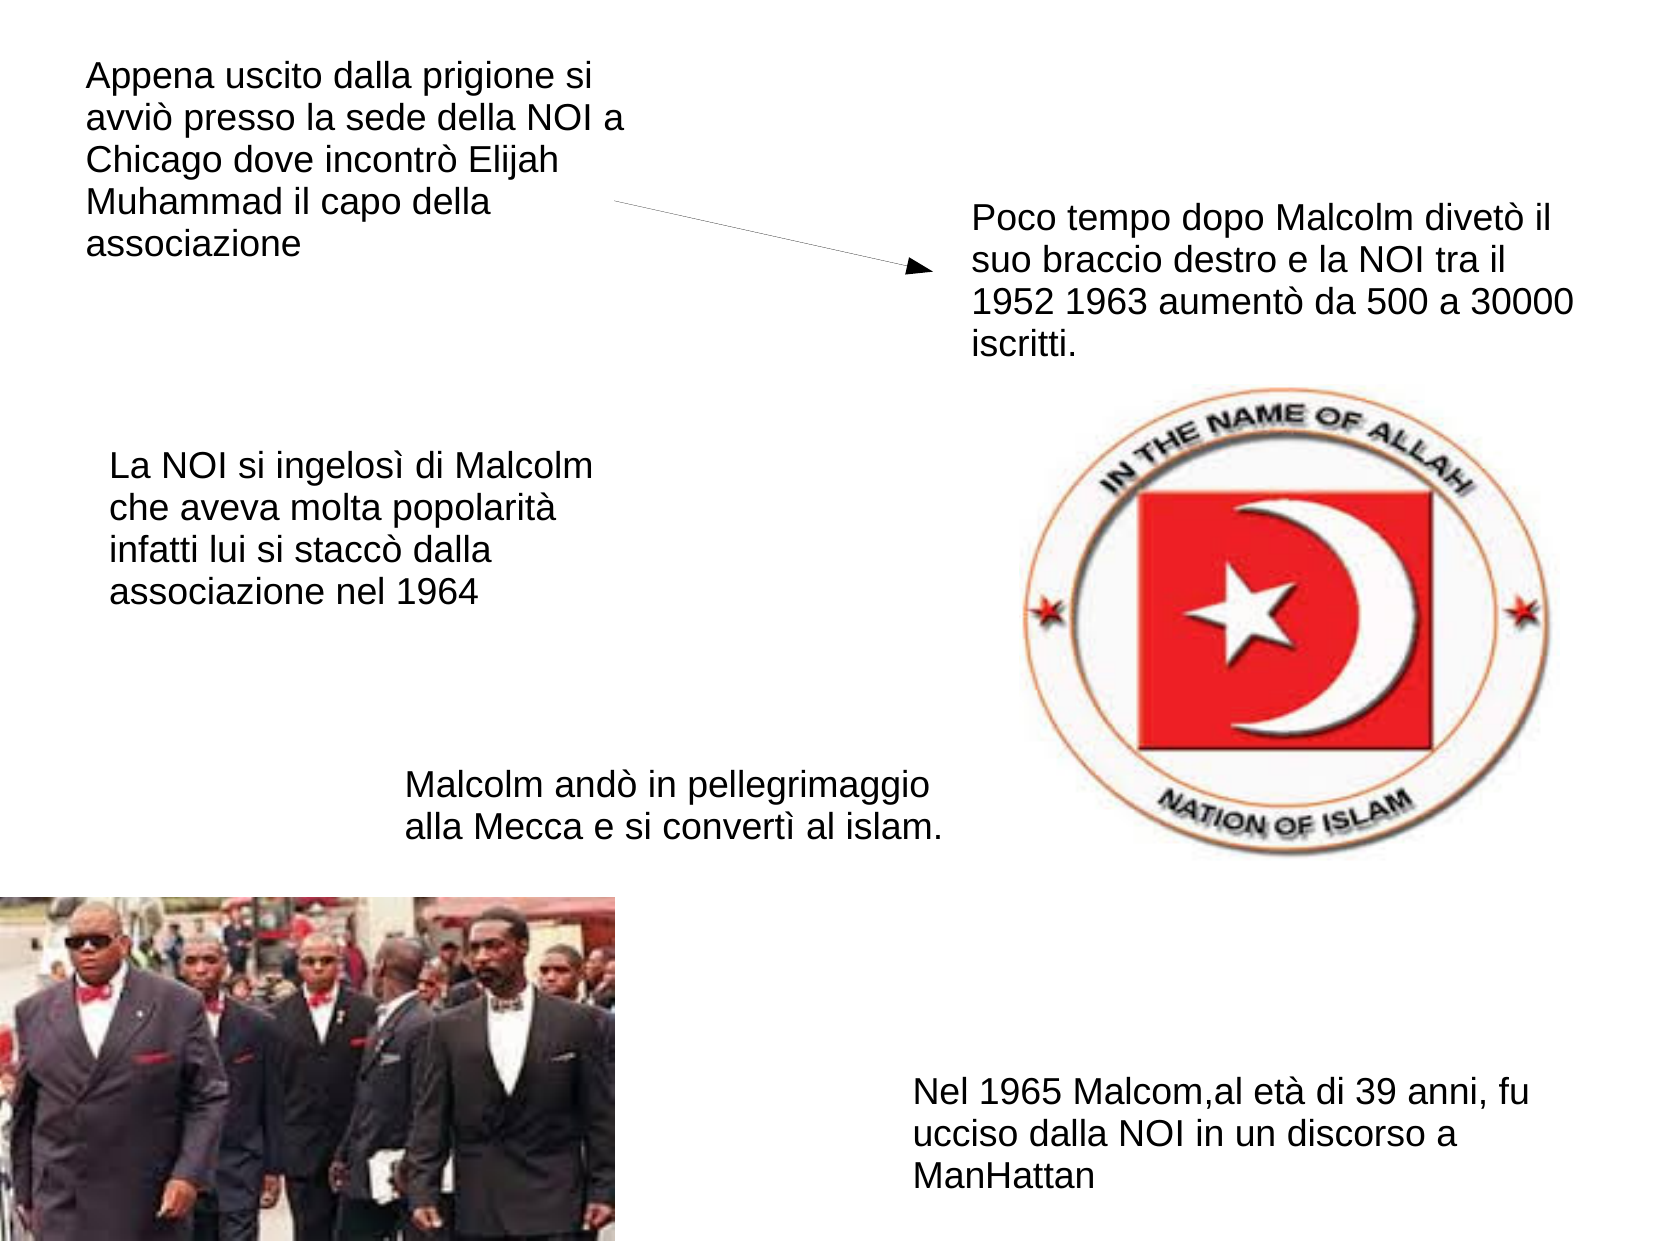

Appena uscito dalla prigione si avviò presso la sede della NOI a Chicago dove incontrò Elijah Muhammad il capo della associazione
Poco tempo dopo Malcolm divetò il suo braccio destro e la NOI tra il 1952 1963 aumentò da 500 a 30000 iscritti.
La NOI si ingelosì di Malcolm che aveva molta popolarità infatti lui si staccò dalla associazione nel 1964
Malcolm andò in pellegrimaggio alla Mecca e si convertì al islam.
Nel 1965 Malcom,al età di 39 anni, fu ucciso dalla NOI in un discorso a ManHattan